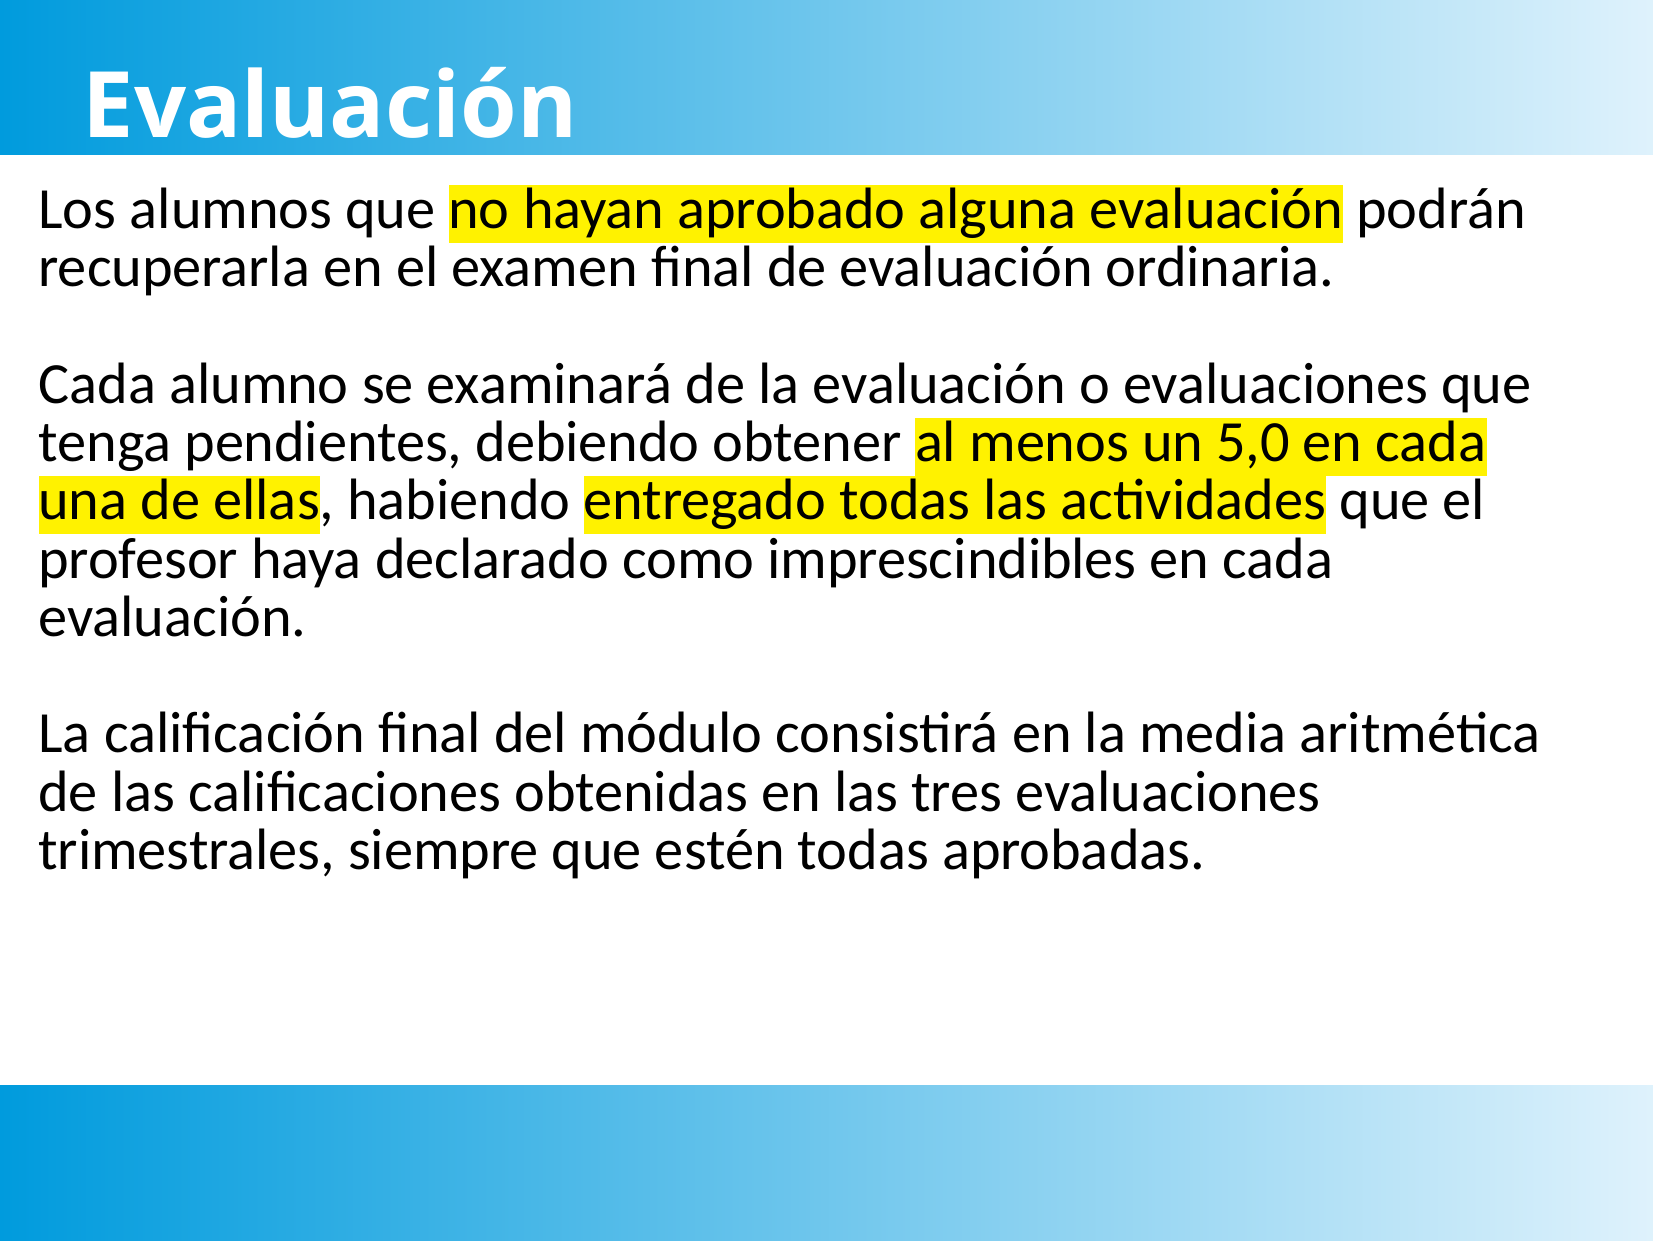

# Evaluación
Los alumnos que no hayan aprobado alguna evaluación podrán
recuperarla en el examen final de evaluación ordinaria.
Cada alumno se examinará de la evaluación o evaluaciones que tenga pendientes, debiendo obtener al menos un 5,0 en cada una de ellas, habiendo entregado todas las actividades que el profesor haya declarado como imprescindibles en cada evaluación.
La calificación final del módulo consistirá en la media aritmética de las calificaciones obtenidas en las tres evaluaciones trimestrales, siempre que estén todas aprobadas.